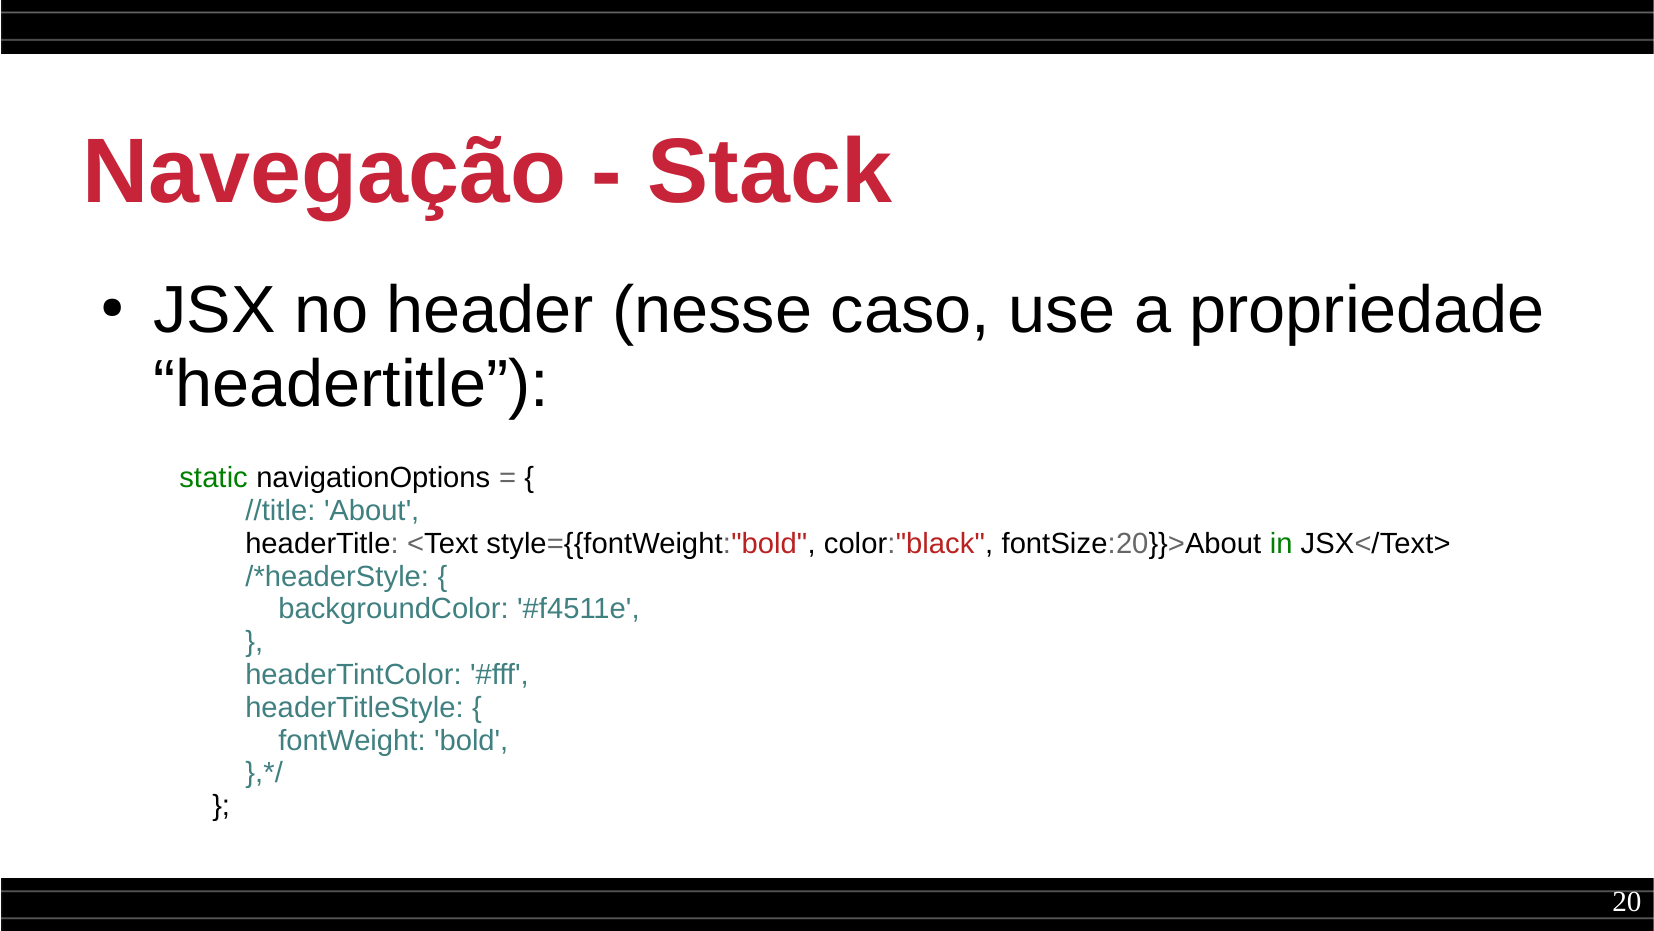

# Navegação - Stack
JSX no header (nesse caso, use a propriedade “headertitle”):
static navigationOptions = {
 //title: 'About',
 headerTitle: <Text style={{fontWeight:"bold", color:"black", fontSize:20}}>About in JSX</Text>
 /*headerStyle: {
 backgroundColor: '#f4511e',
 },
 headerTintColor: '#fff',
 headerTitleStyle: {
 fontWeight: 'bold',
 },*/
 };